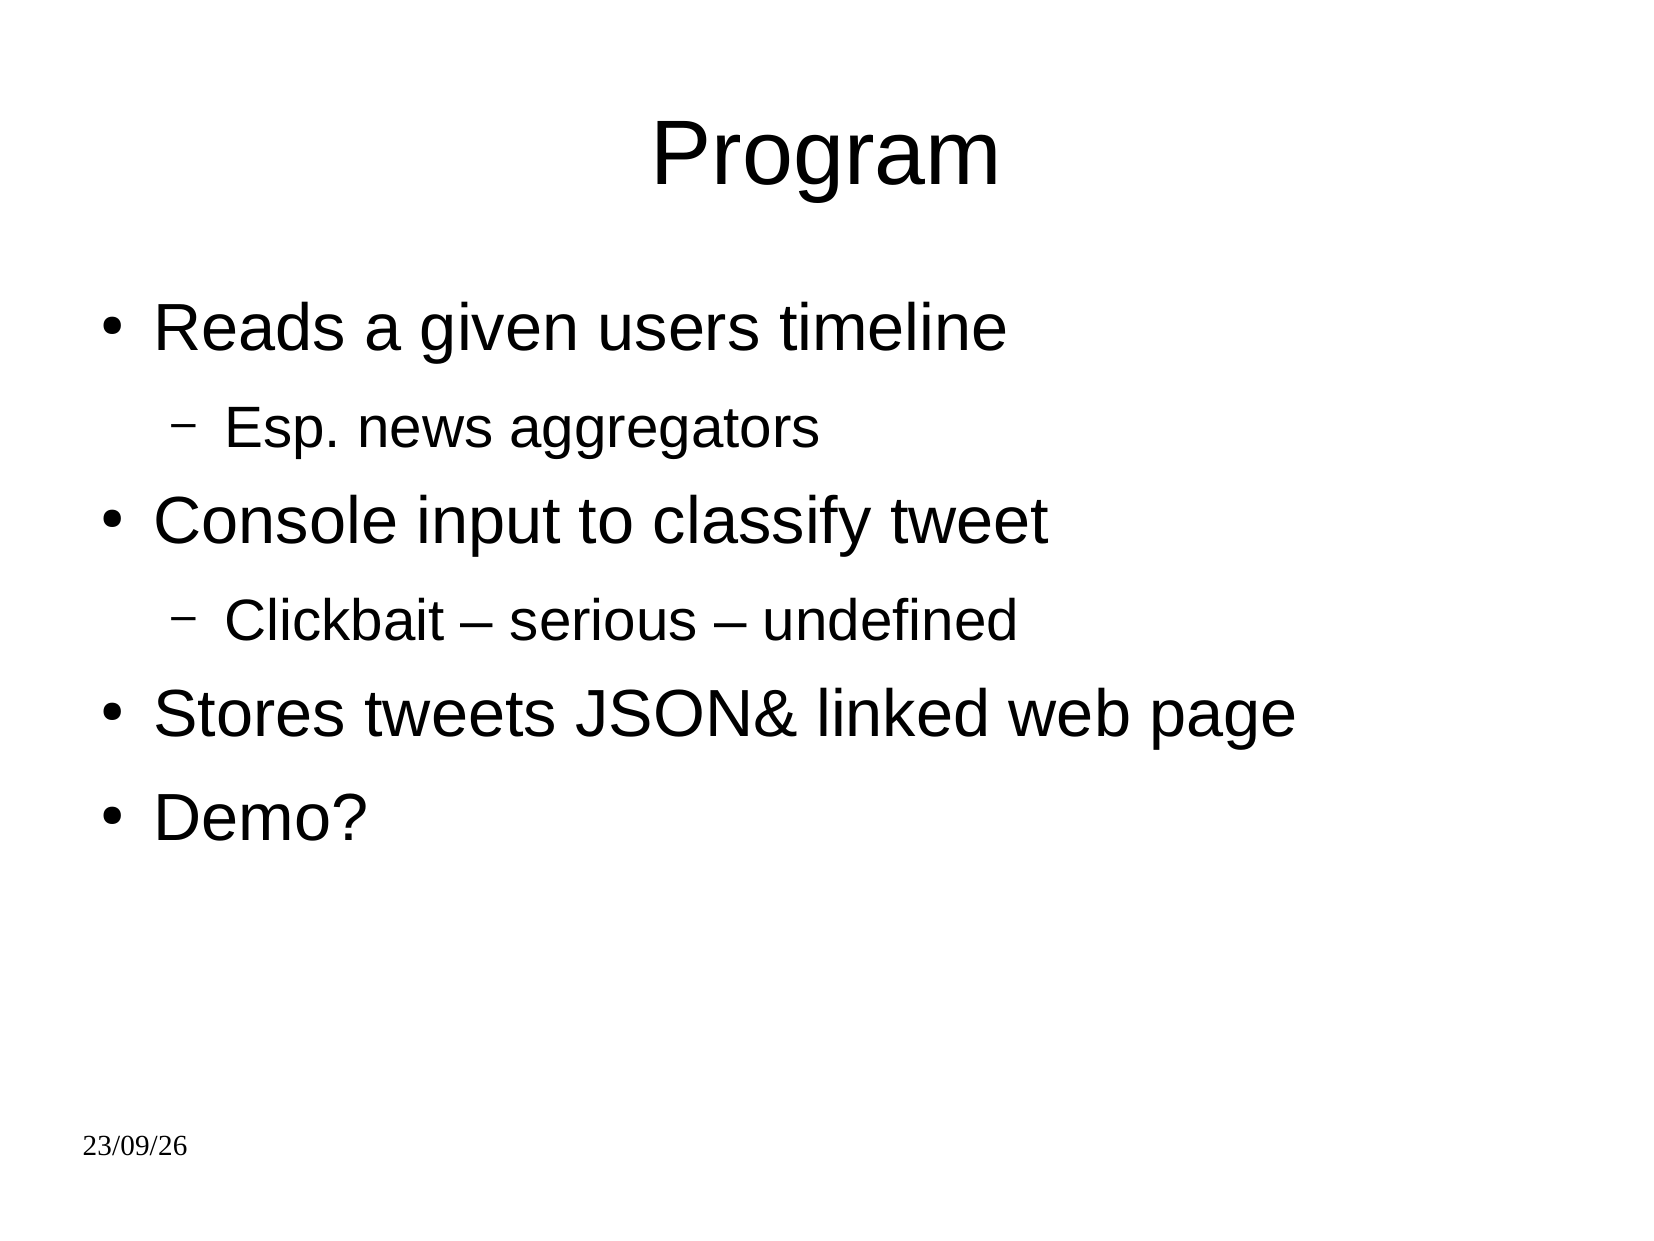

# Program
Reads a given users timeline
Esp. news aggregators
Console input to classify tweet
Clickbait – serious – undefined
Stores tweets JSON& linked web page
Demo?